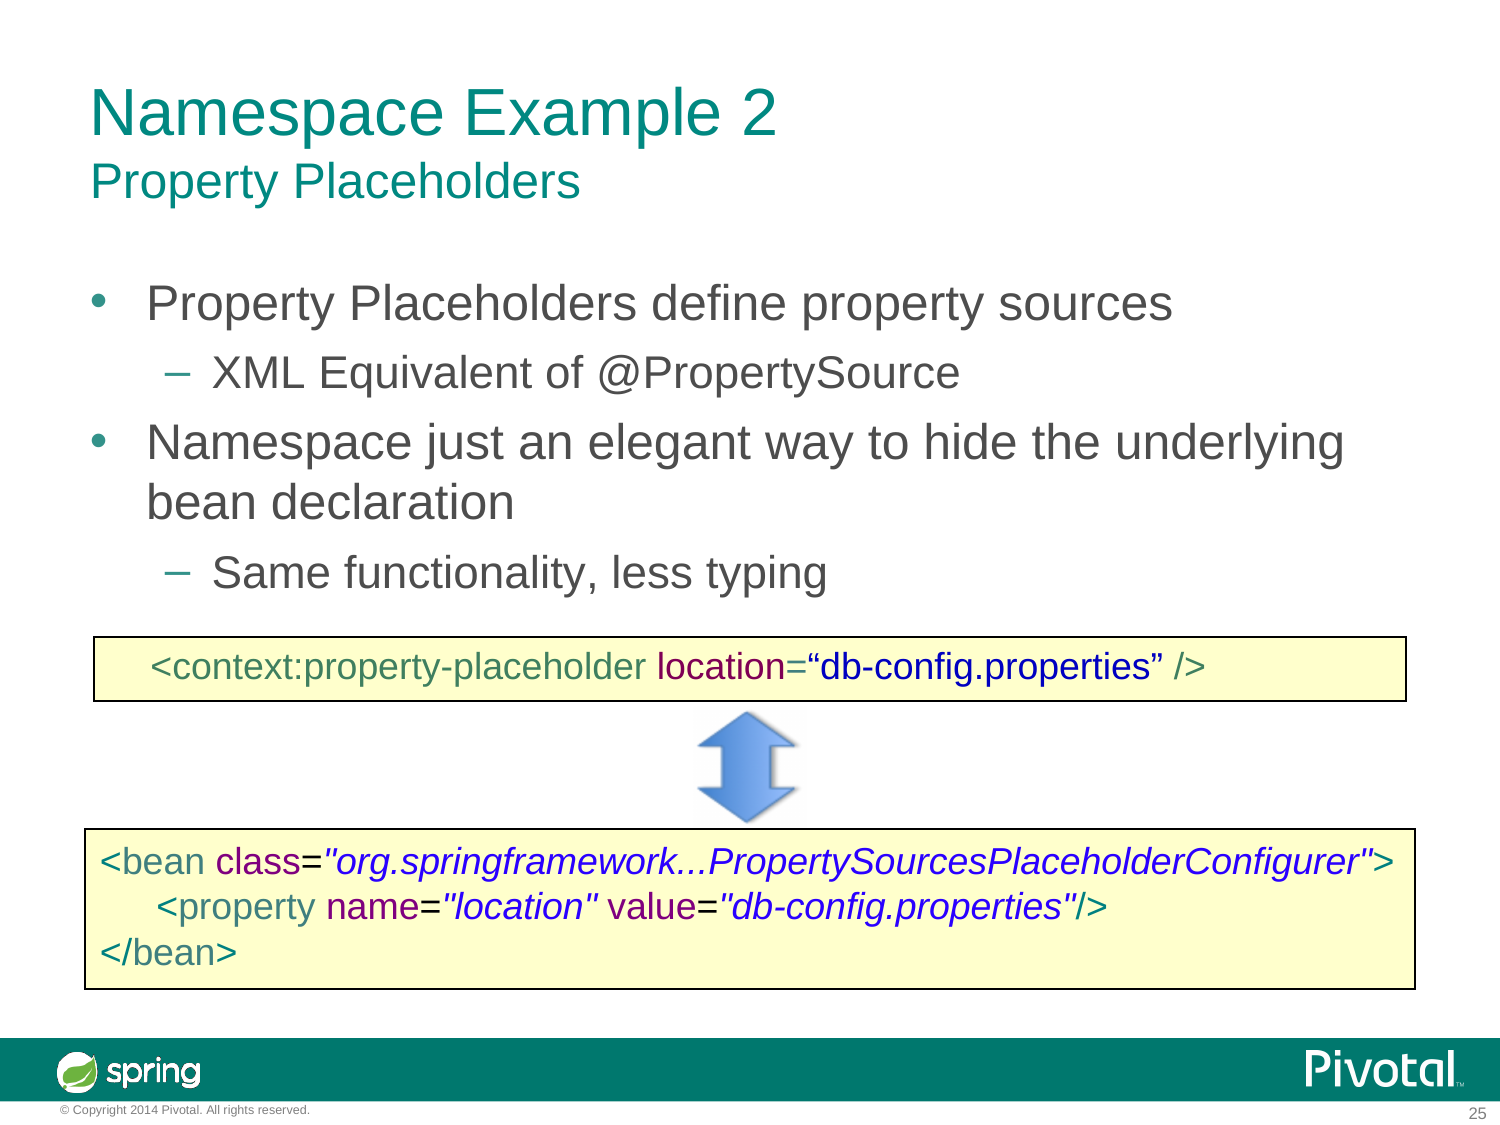

# Namespace Example 2 Property Placeholders
Property Placeholders define property sources
XML Equivalent of @PropertySource
Namespace just an elegant way to hide the underlying bean declaration
Same functionality, less typing
 <context:property-placeholder location=“db-config.properties” />
<bean class="org.springframework...PropertySourcesPlaceholderConfigurer">
	<property name="location" value="db-config.properties"/>
</bean>